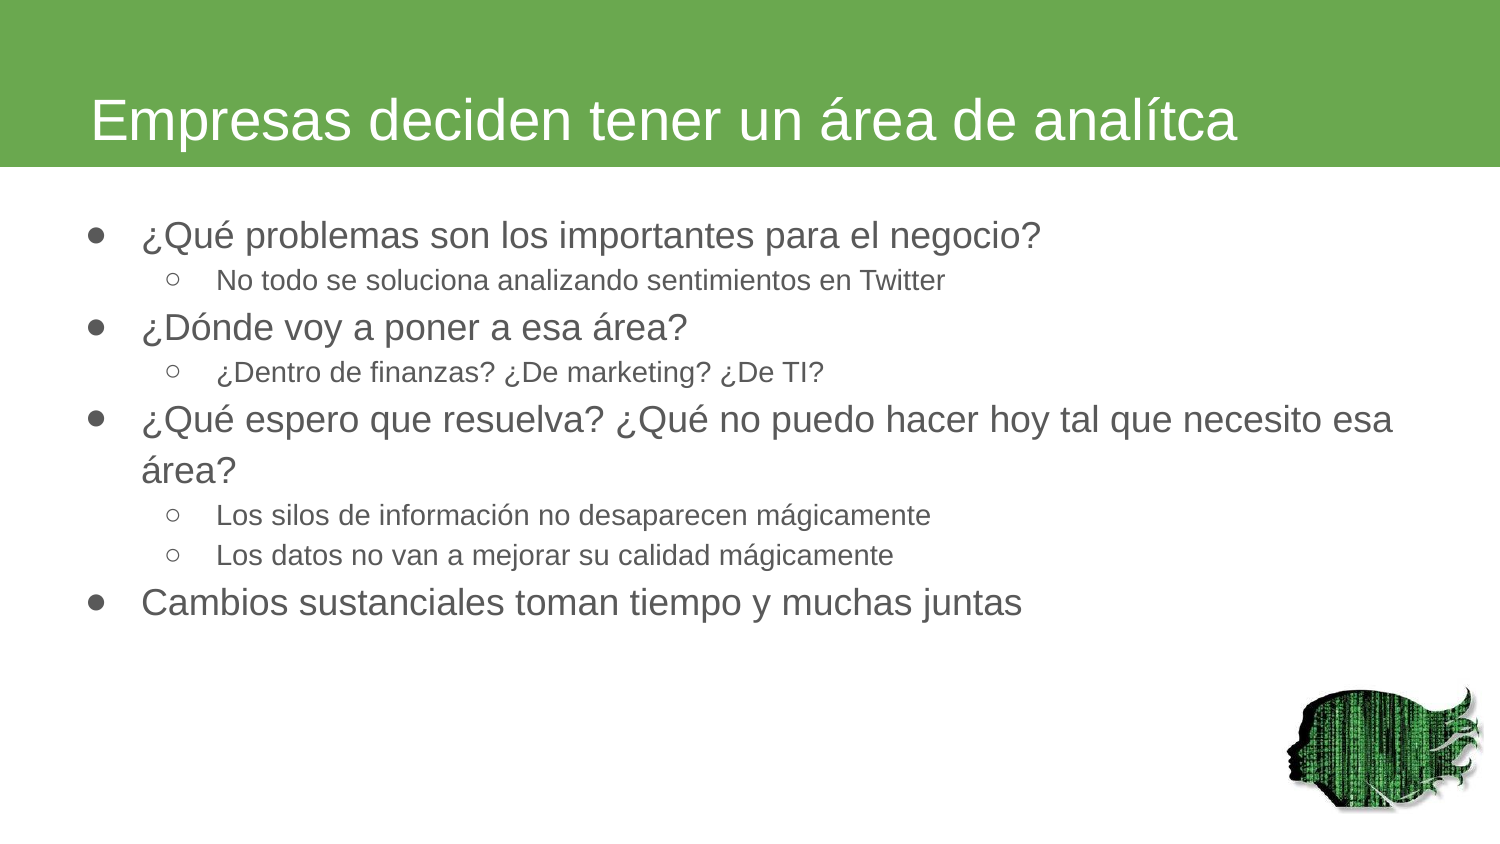

Empresas deciden tener un área de analítca
# ¿Qué problemas son los importantes para el negocio?
No todo se soluciona analizando sentimientos en Twitter
¿Dónde voy a poner a esa área?
¿Dentro de finanzas? ¿De marketing? ¿De TI?
¿Qué espero que resuelva? ¿Qué no puedo hacer hoy tal que necesito esa área?
Los silos de información no desaparecen mágicamente
Los datos no van a mejorar su calidad mágicamente
Cambios sustanciales toman tiempo y muchas juntas